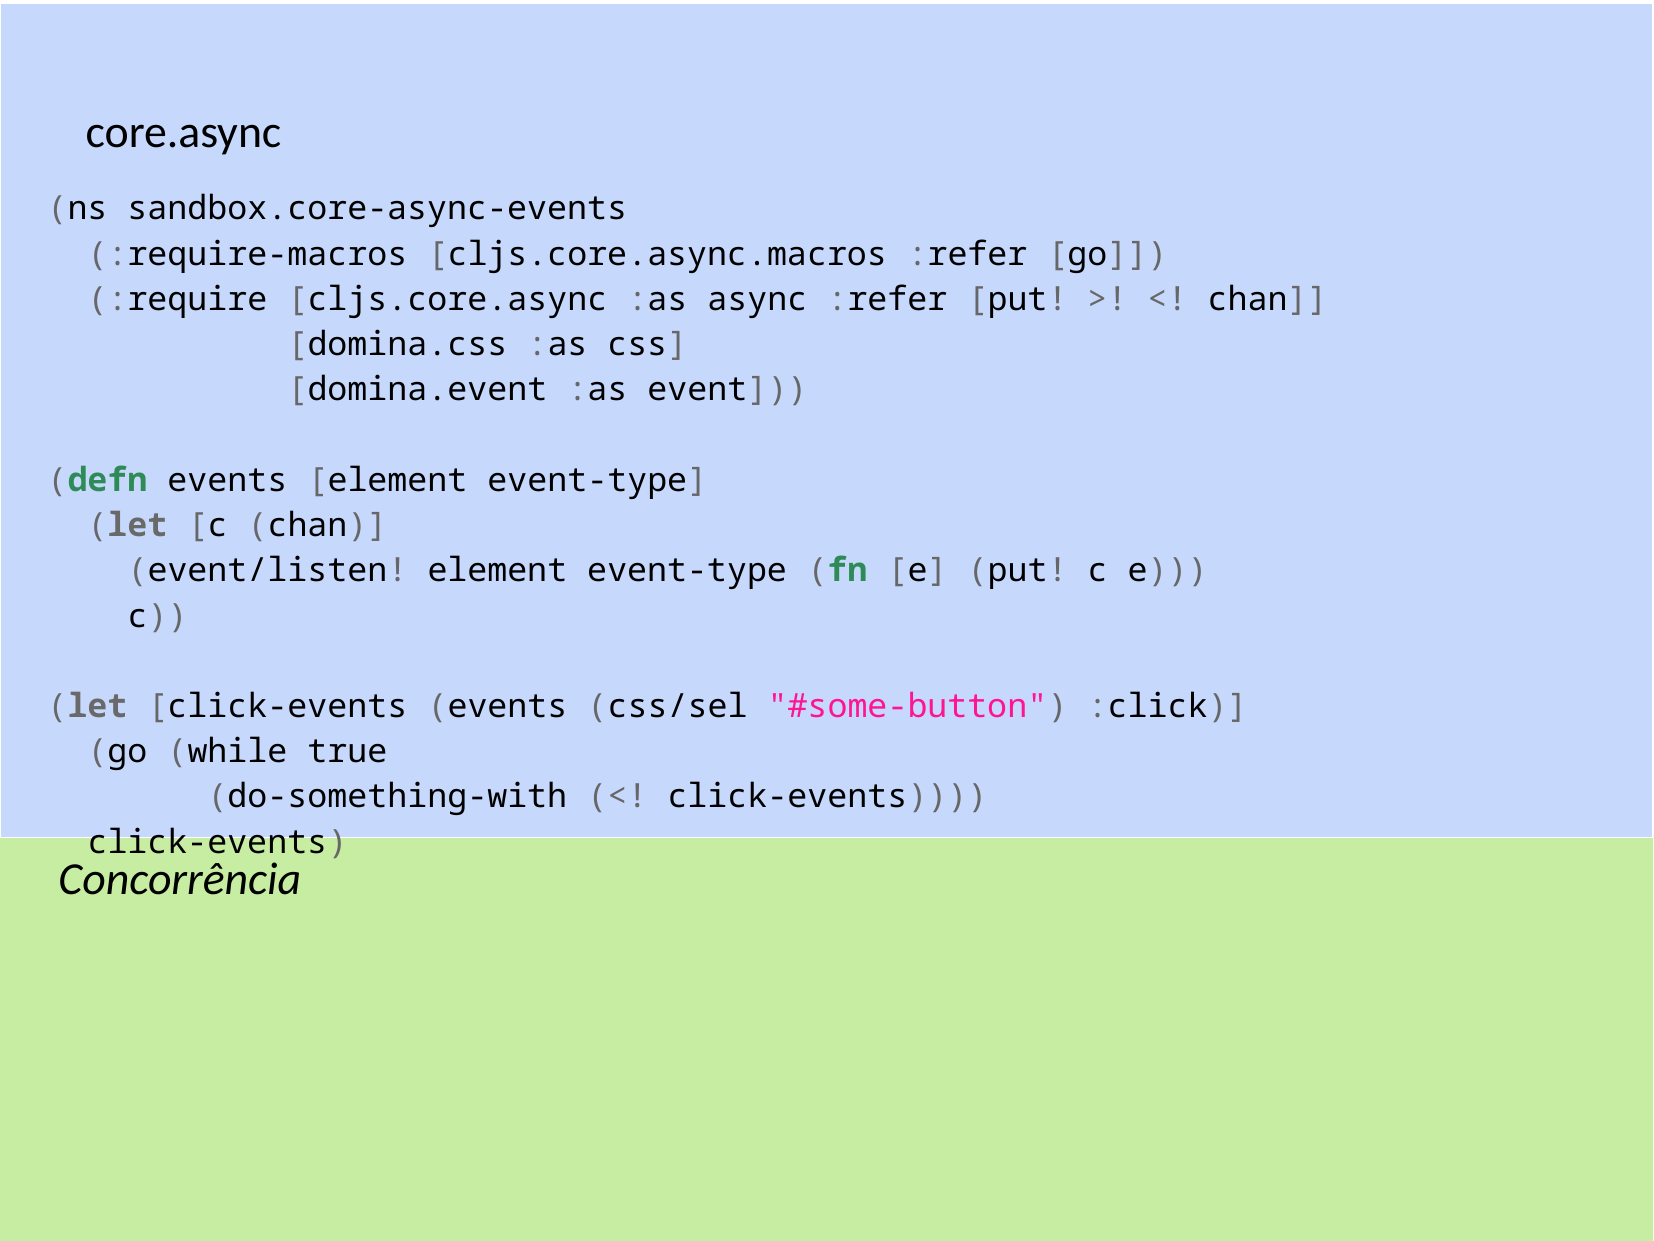

core.async
(ns sandbox.core-async-events
 (:require-macros [cljs.core.async.macros :refer [go]])
 (:require [cljs.core.async :as async :refer [put! >! <! chan]]
 [domina.css :as css]
 [domina.event :as event]))
(defn events [element event-type]
 (let [c (chan)]
 (event/listen! element event-type (fn [e] (put! c e)))
 c))
(let [click-events (events (css/sel "#some-button") :click)]
 (go (while true
 (do-something-with (<! click-events))))
 click-events)
Concorrência